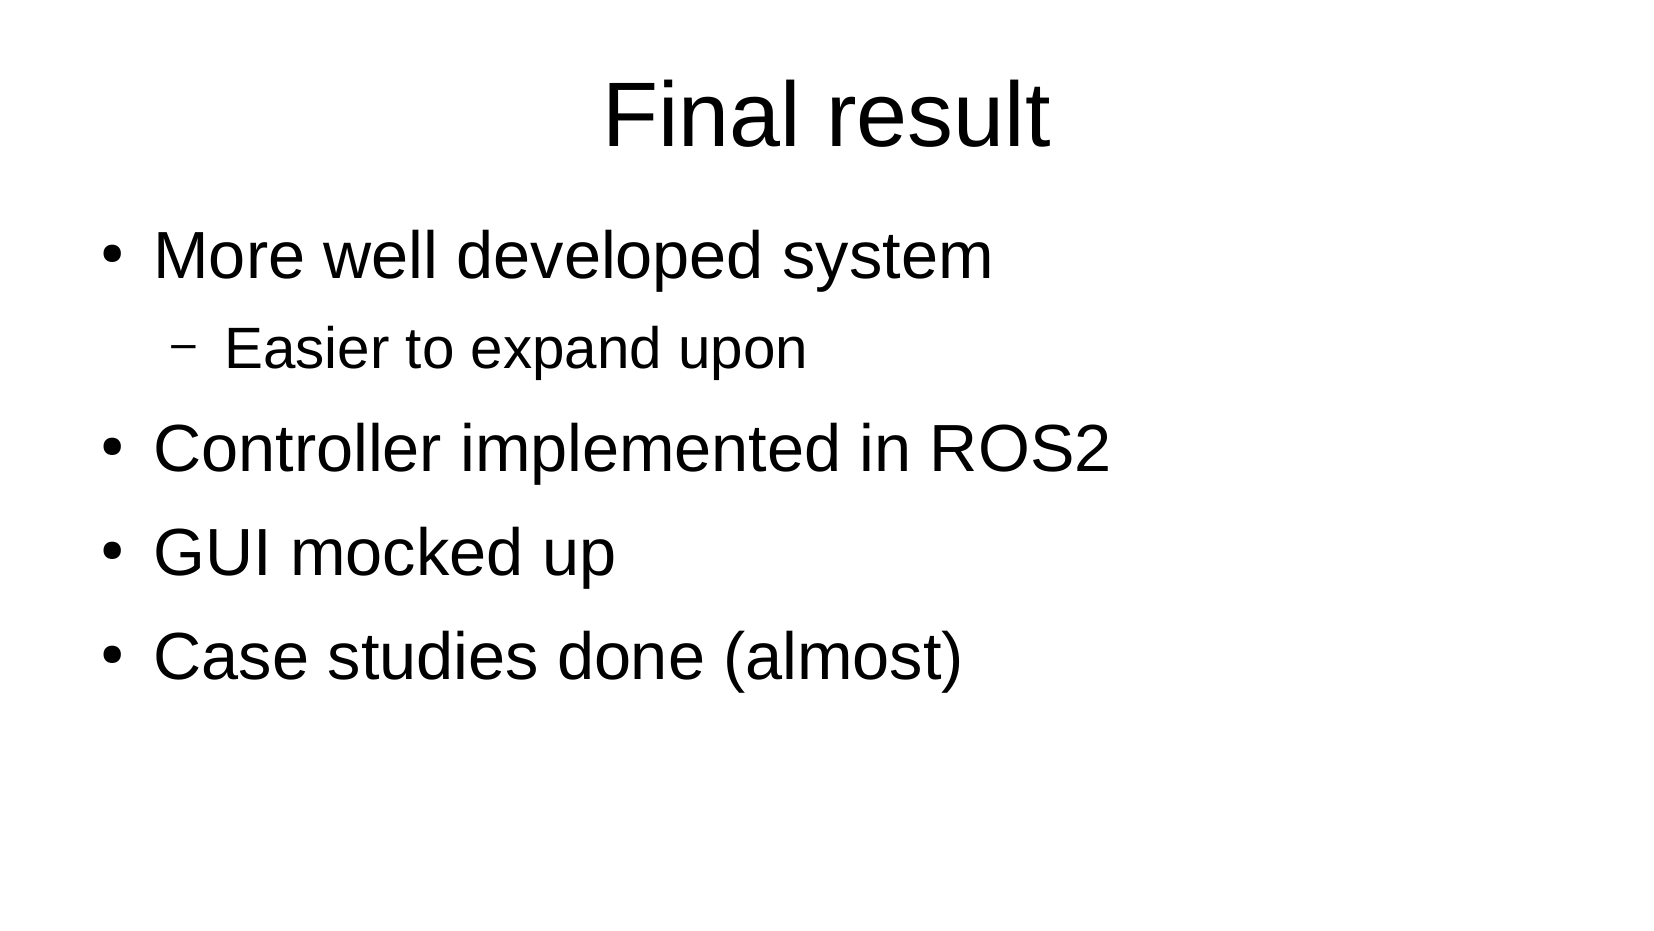

# Final result
More well developed system
Easier to expand upon
Controller implemented in ROS2
GUI mocked up
Case studies done (almost)